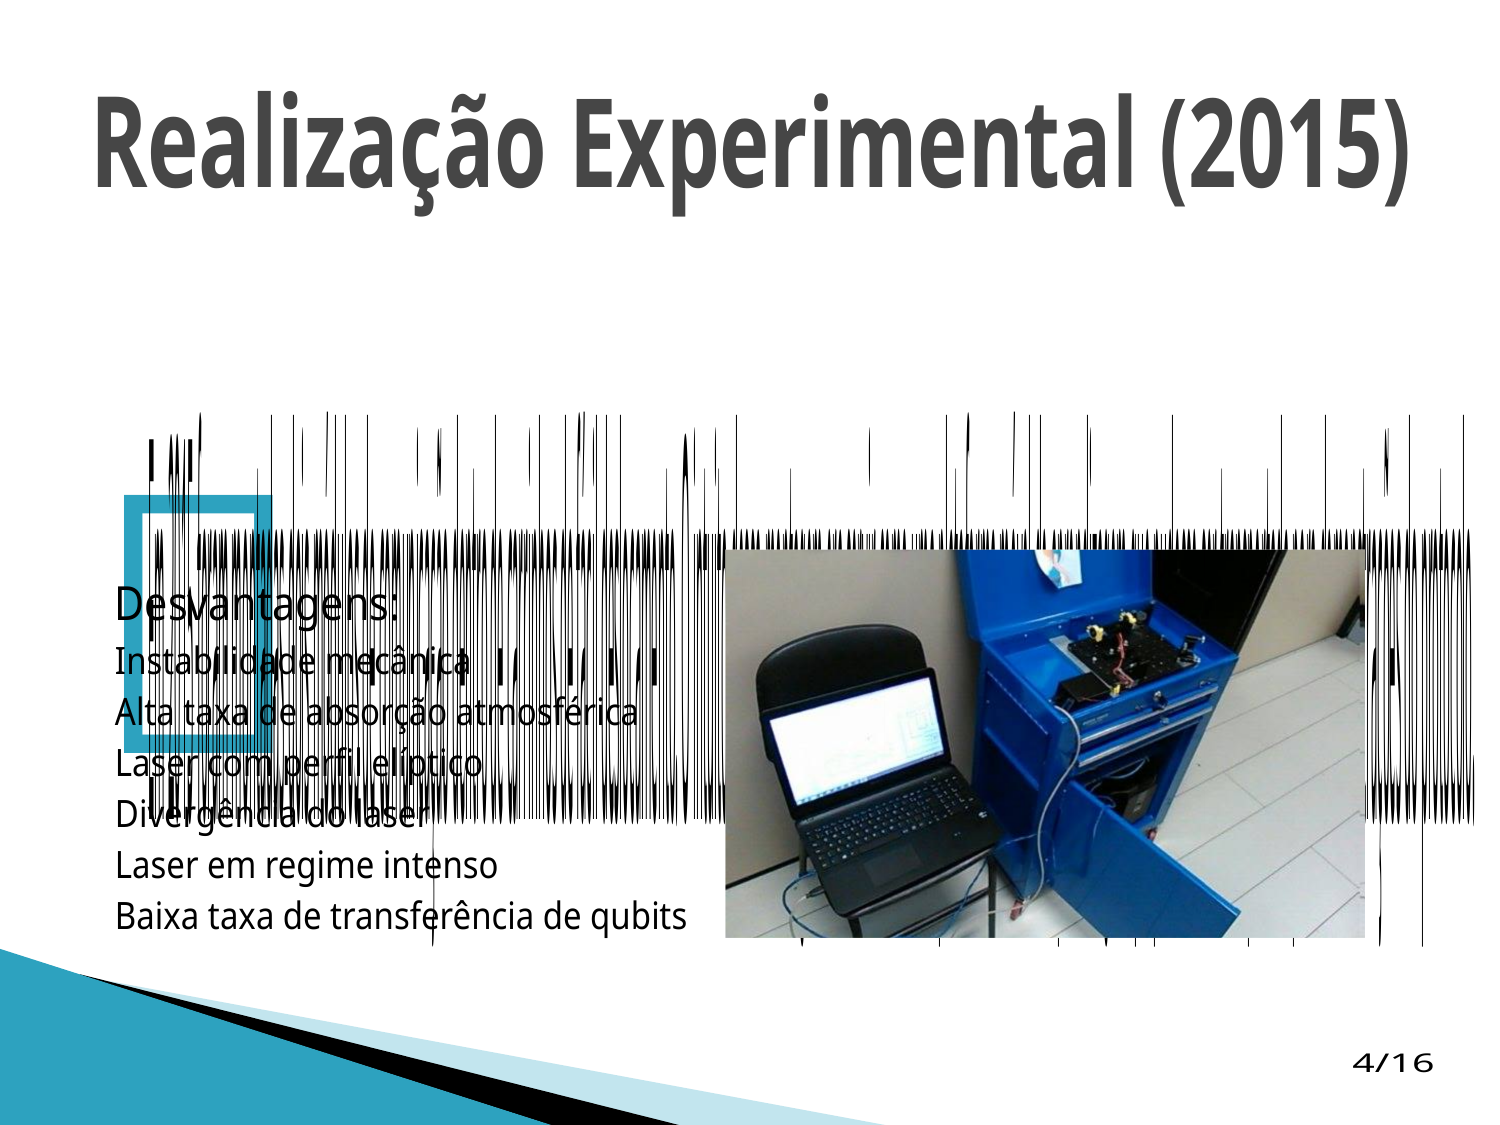

Realização Experimental (2015)
Em 2015 foram montadas dois módulos de comunicação dentro de carrinhos de fácil deslocamento. O intuito dessa montagem era servir como uma plataforma móvel de aprendizagem que pudesse ser transportada para demonstrações do protocolo.
Desvantagens:
Instabilidade mecânica
Alta taxa de absorção atmosférica
Laser com perfil elíptico
Divergência do laser
Laser em regime intenso
Baixa taxa de transferência de qubits
4/16